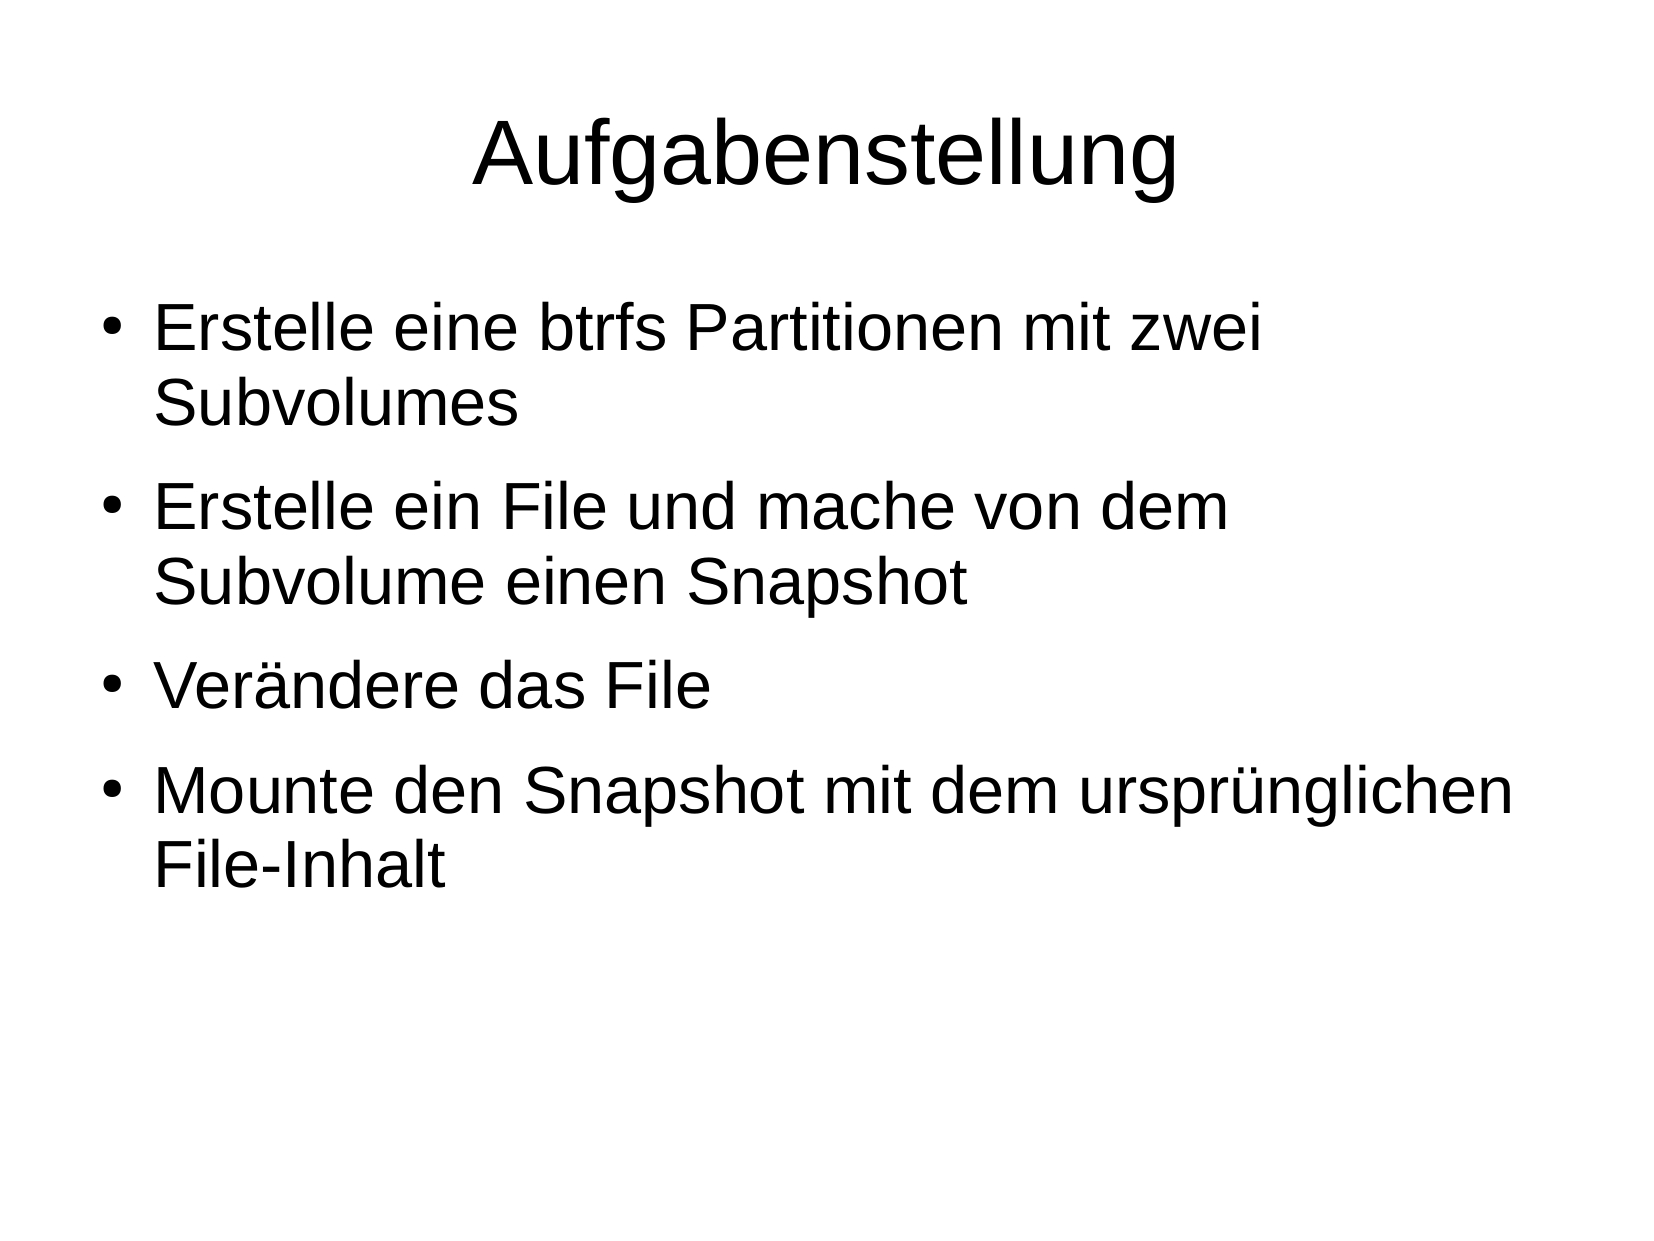

# Aufgabenstellung
Erstelle eine btrfs Partitionen mit zwei Subvolumes
Erstelle ein File und mache von dem Subvolume einen Snapshot
Verändere das File
Mounte den Snapshot mit dem ursprünglichen File-Inhalt